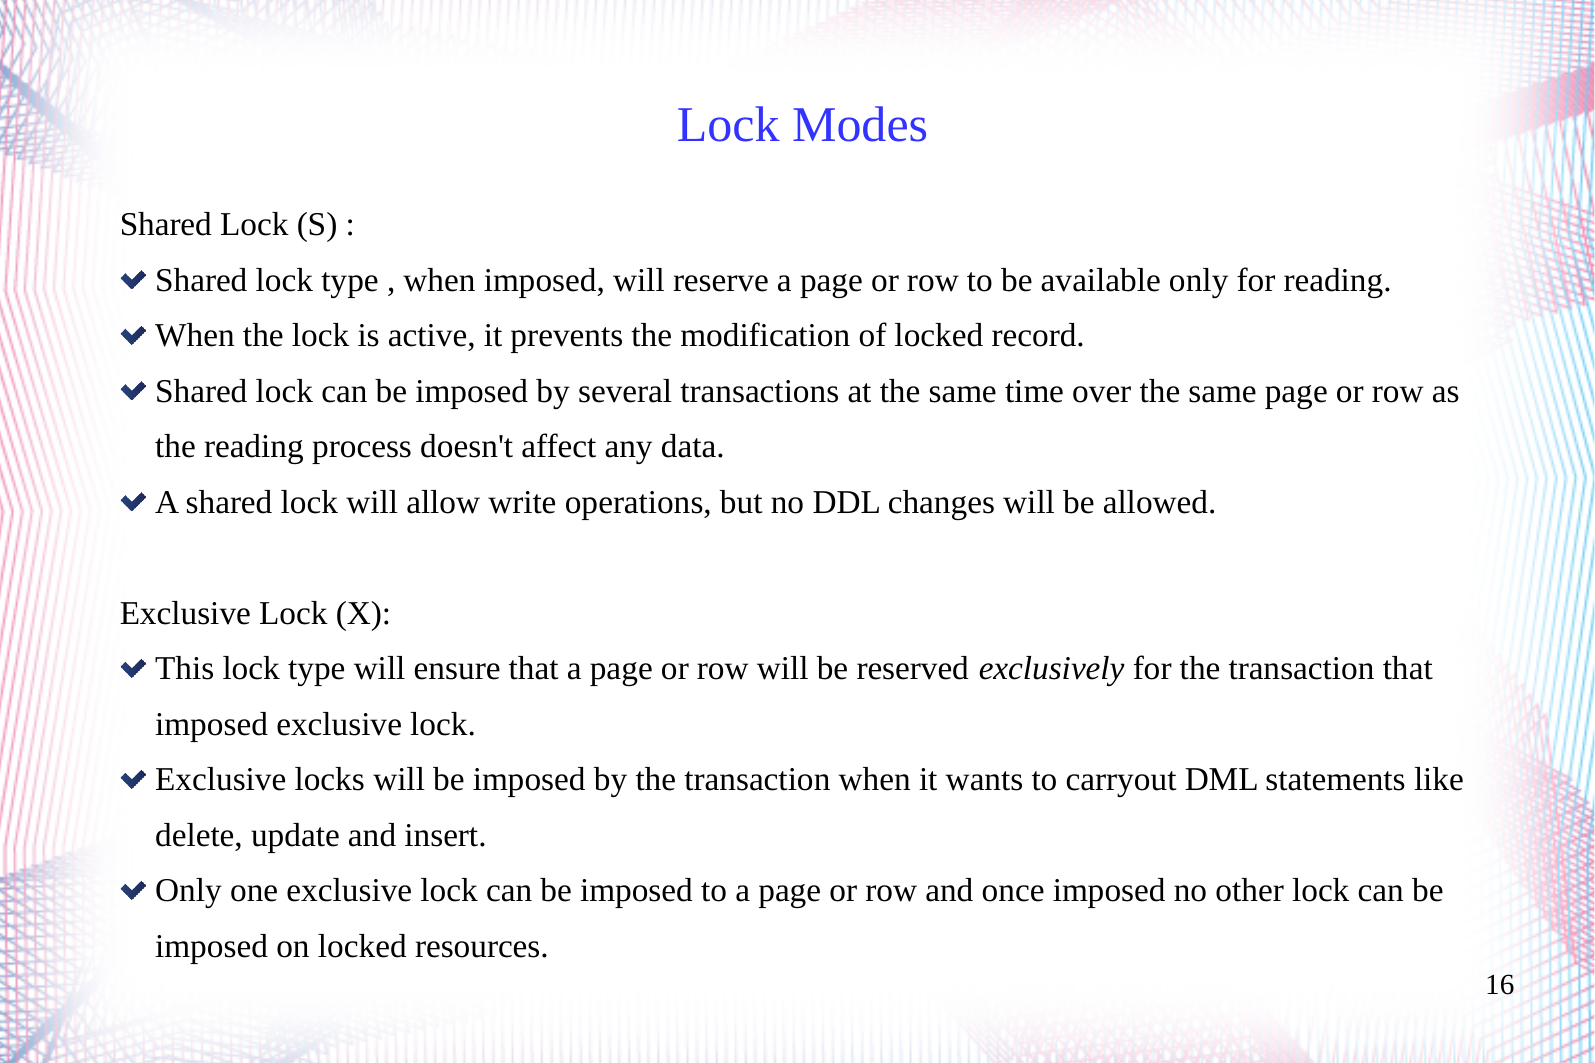

Lock Modes
Shared Lock (S) :
Shared lock type , when imposed, will reserve a page or row to be available only for reading.
When the lock is active, it prevents the modification of locked record.
Shared lock can be imposed by several transactions at the same time over the same page or row as the reading process doesn't affect any data.
A shared lock will allow write operations, but no DDL changes will be allowed.
Exclusive Lock (X):
This lock type will ensure that a page or row will be reserved exclusively for the transaction that imposed exclusive lock.
Exclusive locks will be imposed by the transaction when it wants to carryout DML statements like delete, update and insert.
Only one exclusive lock can be imposed to a page or row and once imposed no other lock can be imposed on locked resources.
16